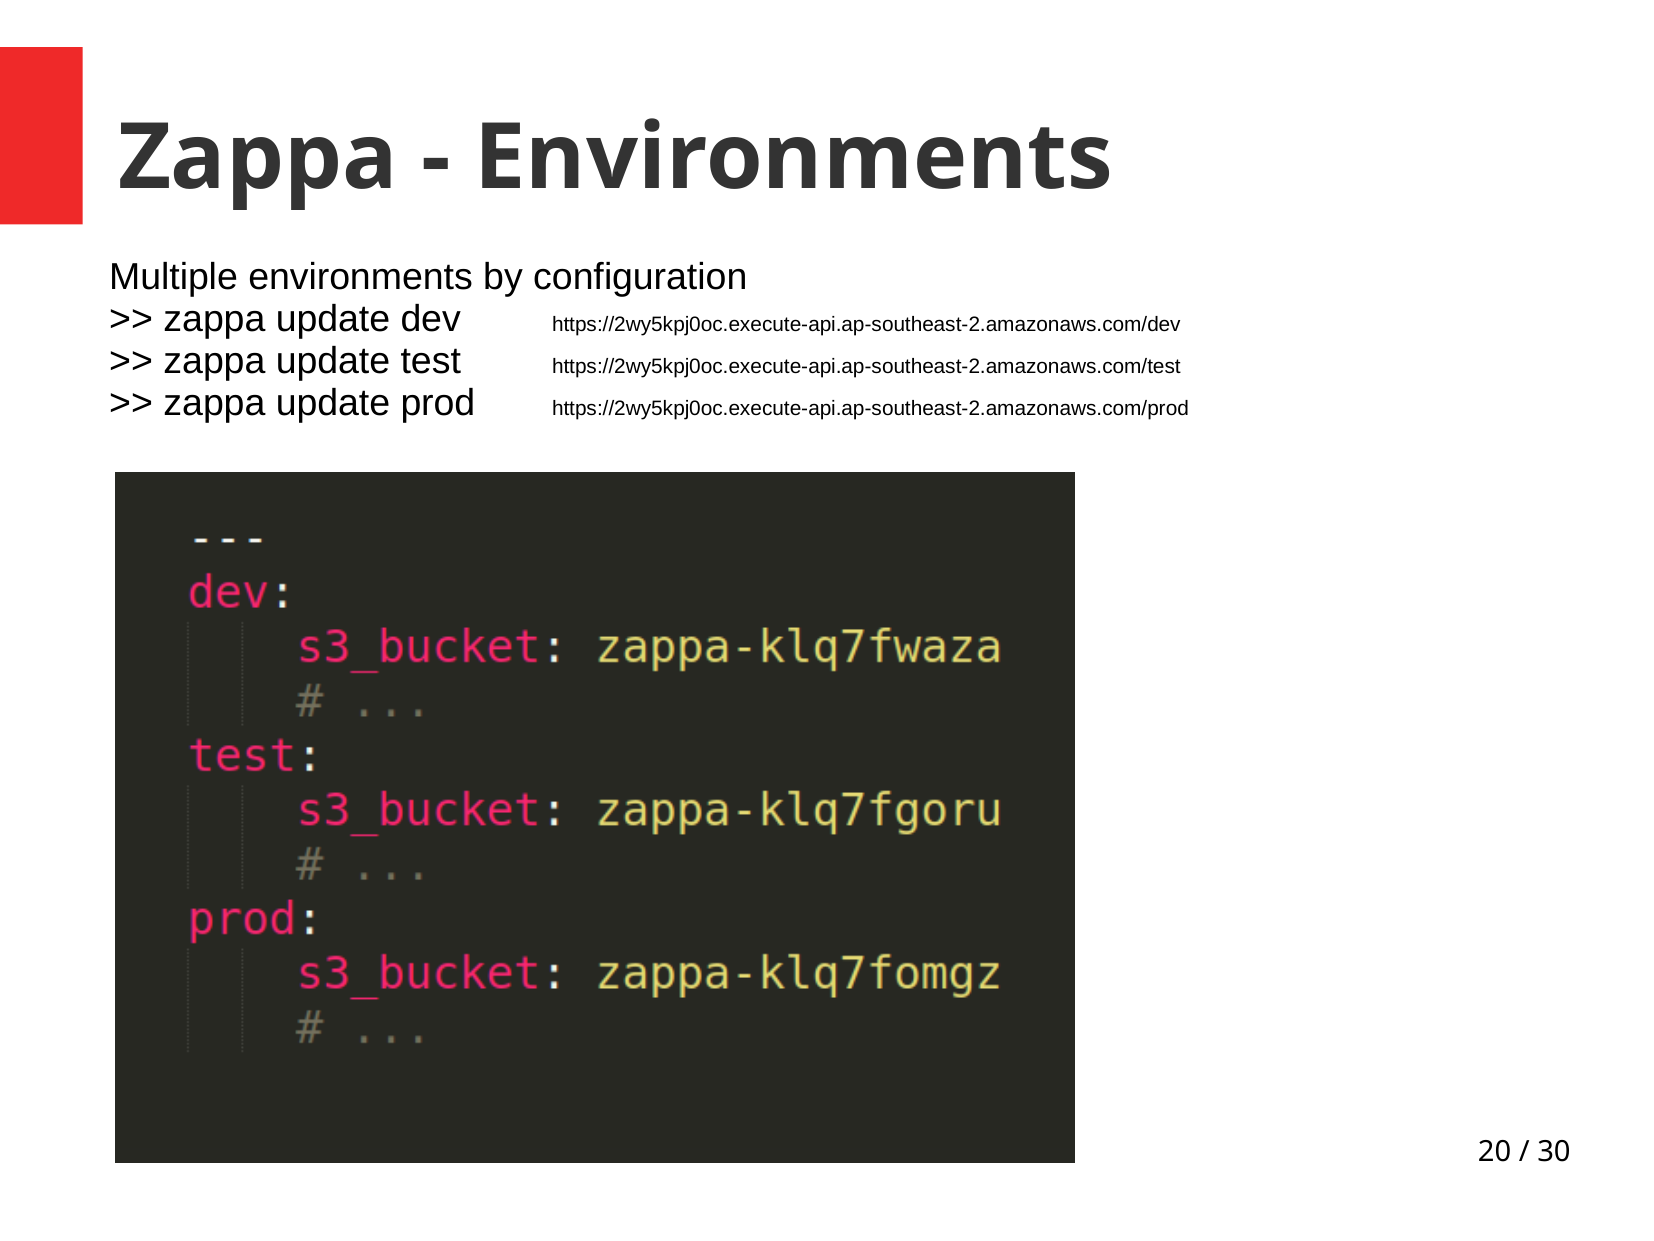

# Zappa - Environments
Multiple environments by configuration
>> zappa update dev		https://2wy5kpj0oc.execute-api.ap-southeast-2.amazonaws.com/dev
>> zappa update test		https://2wy5kpj0oc.execute-api.ap-southeast-2.amazonaws.com/test
>> zappa update prod		https://2wy5kpj0oc.execute-api.ap-southeast-2.amazonaws.com/prod
20